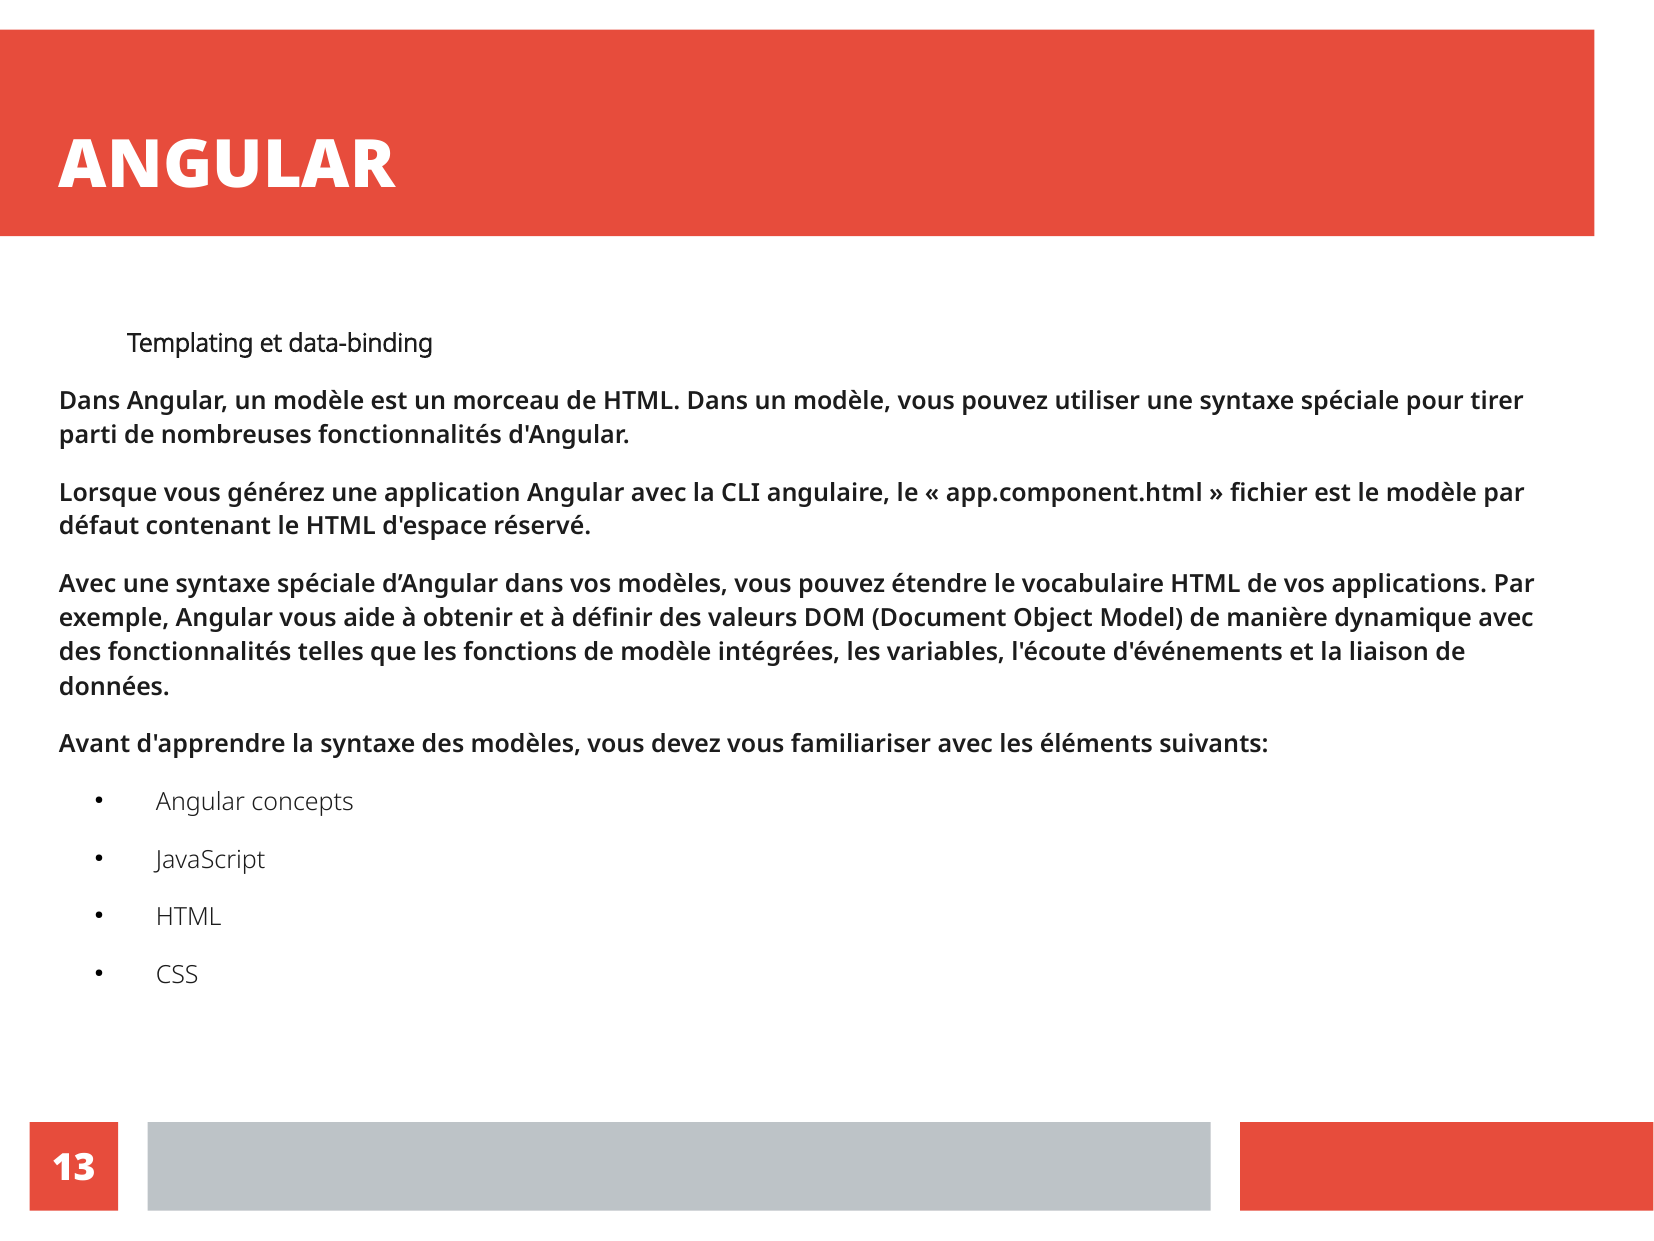

# ANGULAR
Templating et data-binding
Dans Angular, un modèle est un morceau de HTML. Dans un modèle, vous pouvez utiliser une syntaxe spéciale pour tirer parti de nombreuses fonctionnalités d'Angular.
Lorsque vous générez une application Angular avec la CLI angulaire, le « app.component.html » fichier est le modèle par défaut contenant le HTML d'espace réservé.
Avec une syntaxe spéciale d’Angular dans vos modèles, vous pouvez étendre le vocabulaire HTML de vos applications. Par exemple, Angular vous aide à obtenir et à définir des valeurs DOM (Document Object Model) de manière dynamique avec des fonctionnalités telles que les fonctions de modèle intégrées, les variables, l'écoute d'événements et la liaison de données.
Avant d'apprendre la syntaxe des modèles, vous devez vous familiariser avec les éléments suivants:
 Angular concepts
 JavaScript
 HTML
 CSS
13